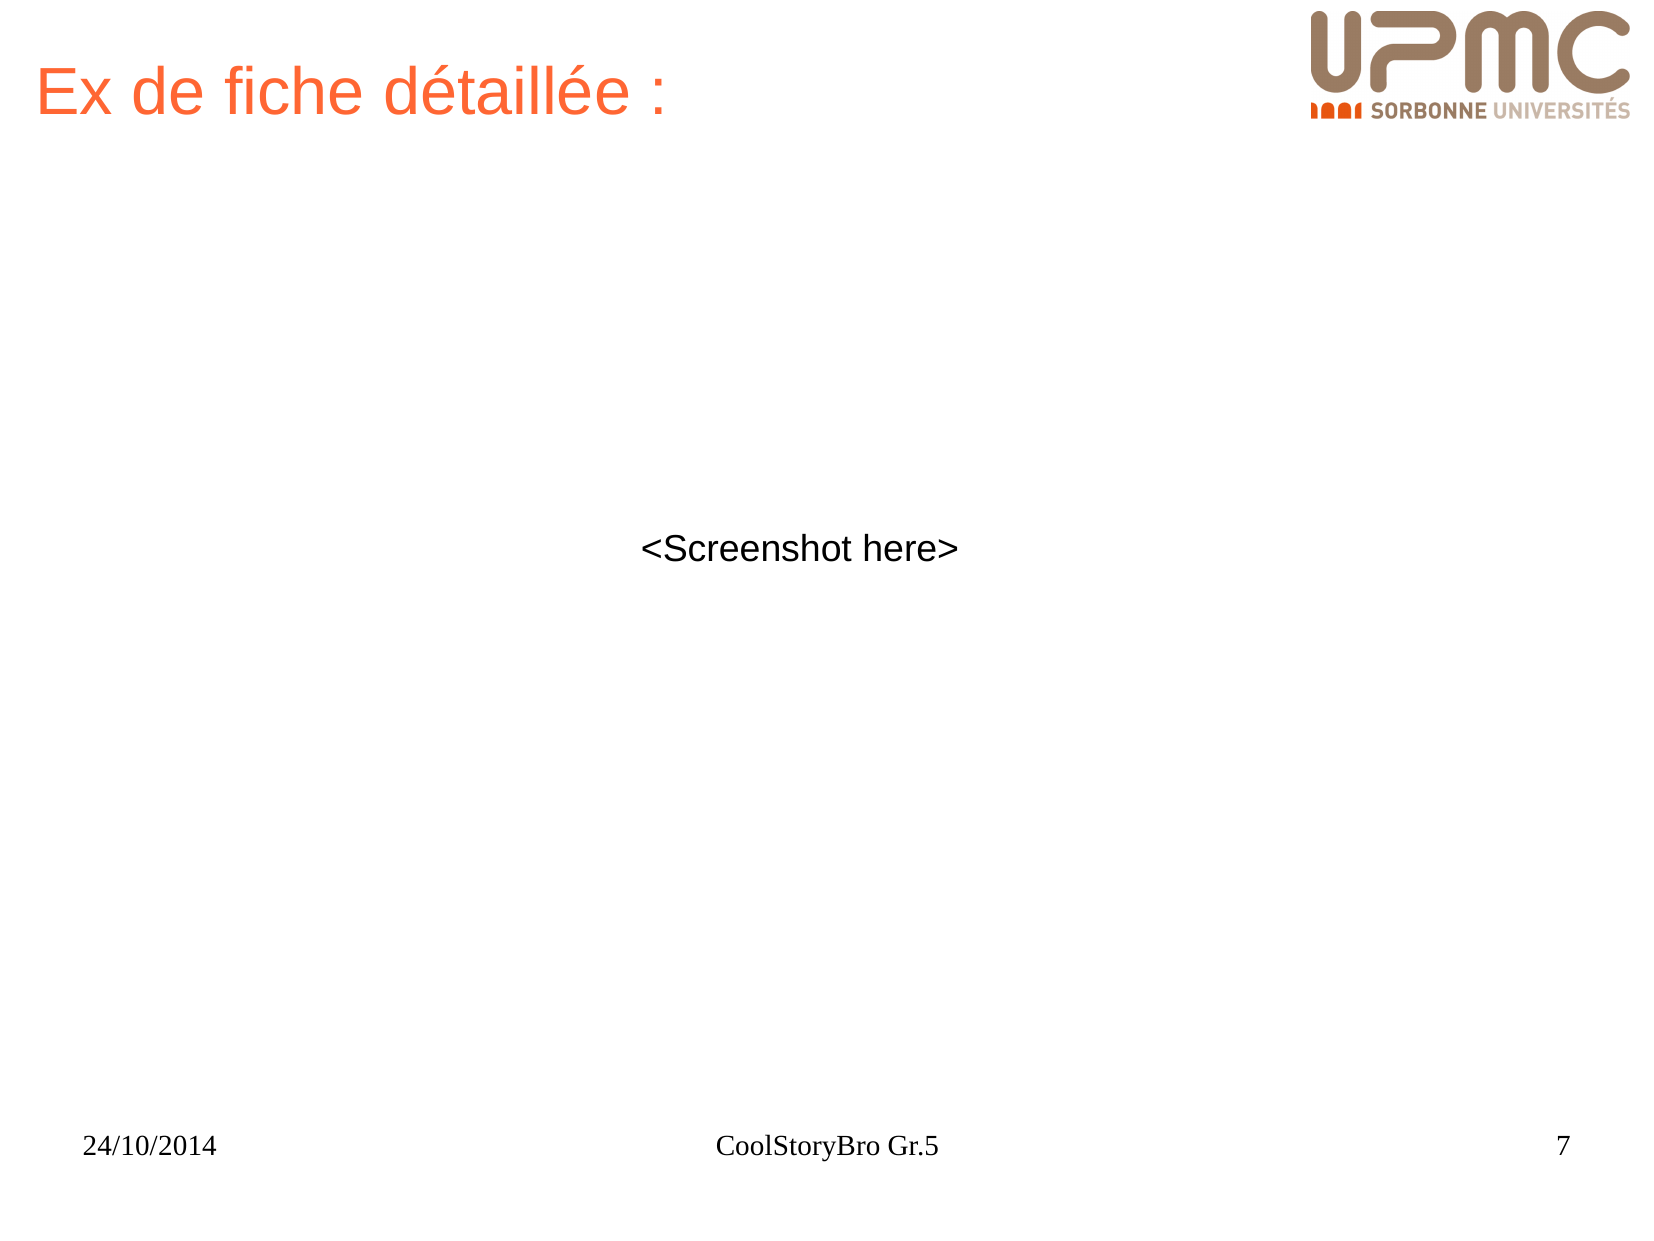

# Ex de fiche détaillée :
<Screenshot here>
24/10/2014
CoolStoryBro Gr.5
7